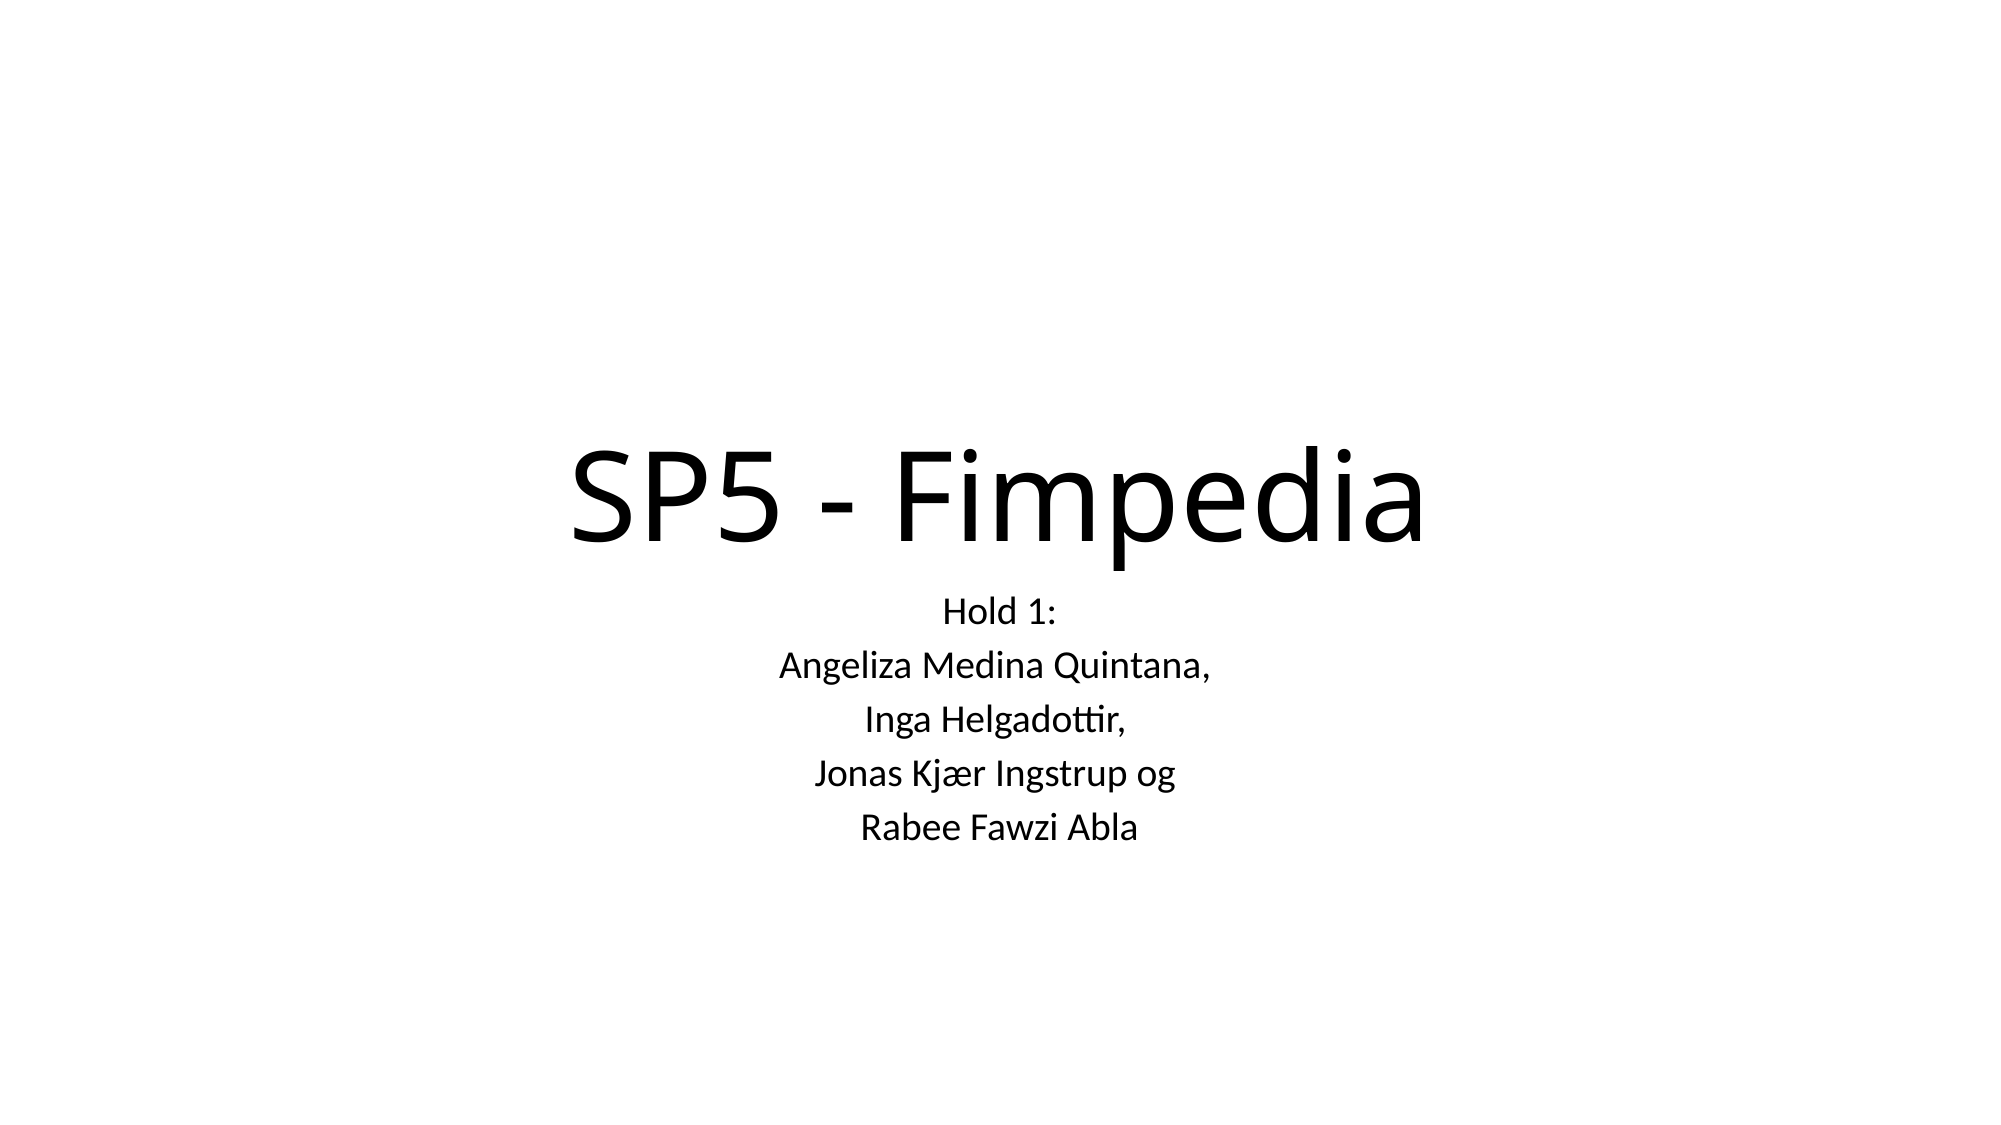

# SP5 - Fimpedia
Hold 1:
Angeliza Medina Quintana,
Inga Helgadottir,
Jonas Kjær Ingstrup og
Rabee Fawzi Abla